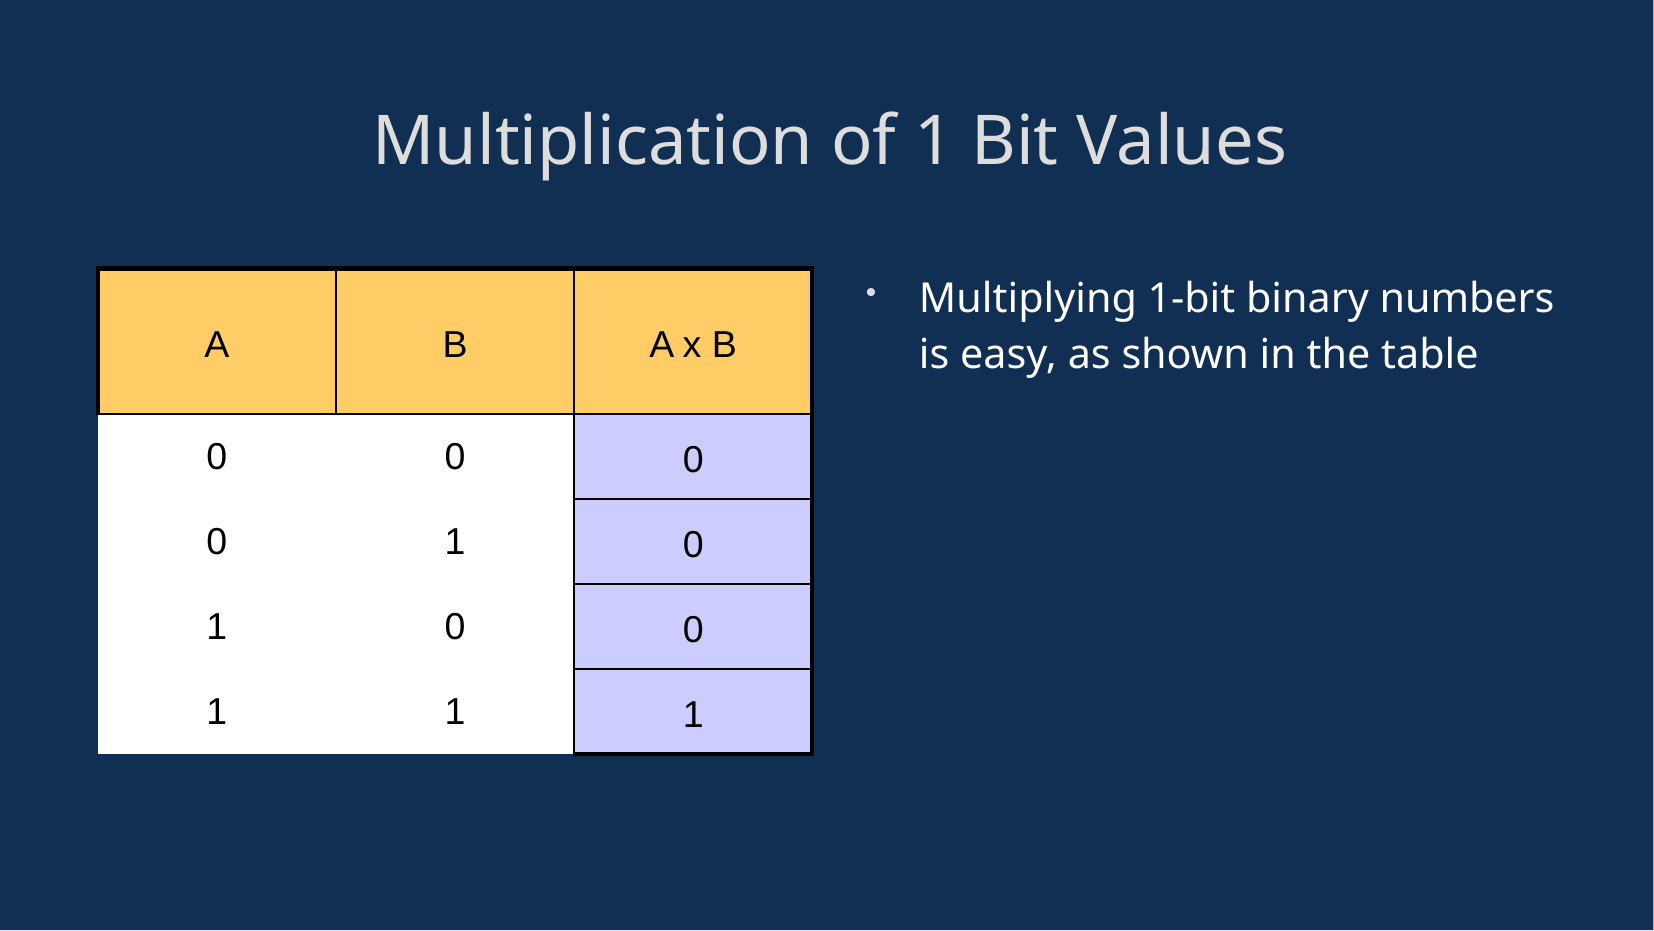

# Multiplication of 1 Bit Values
| A | B | A x B |
| --- | --- | --- |
| 0 | 0 | 0 |
| 0 | 1 | 0 |
| 1 | 0 | 0 |
| 1 | 1 | 1 |
Multiplying 1-bit binary numbers is easy, as shown in the table